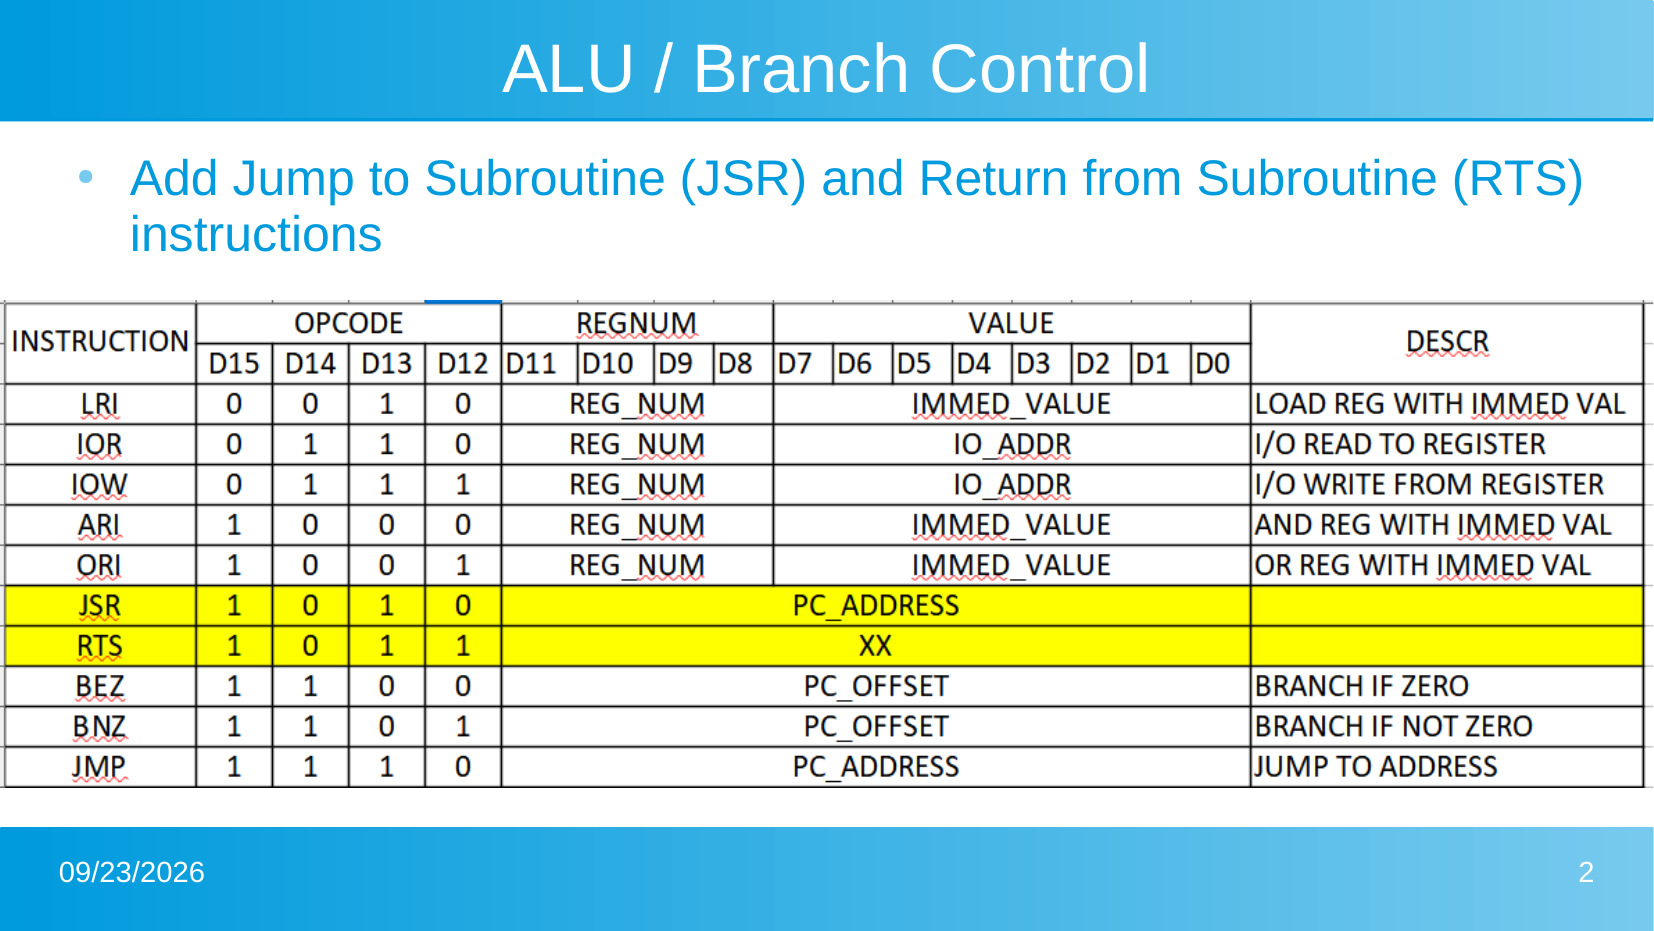

# ALU / Branch Control
Add Jump to Subroutine (JSR) and Return from Subroutine (RTS) instructions
2